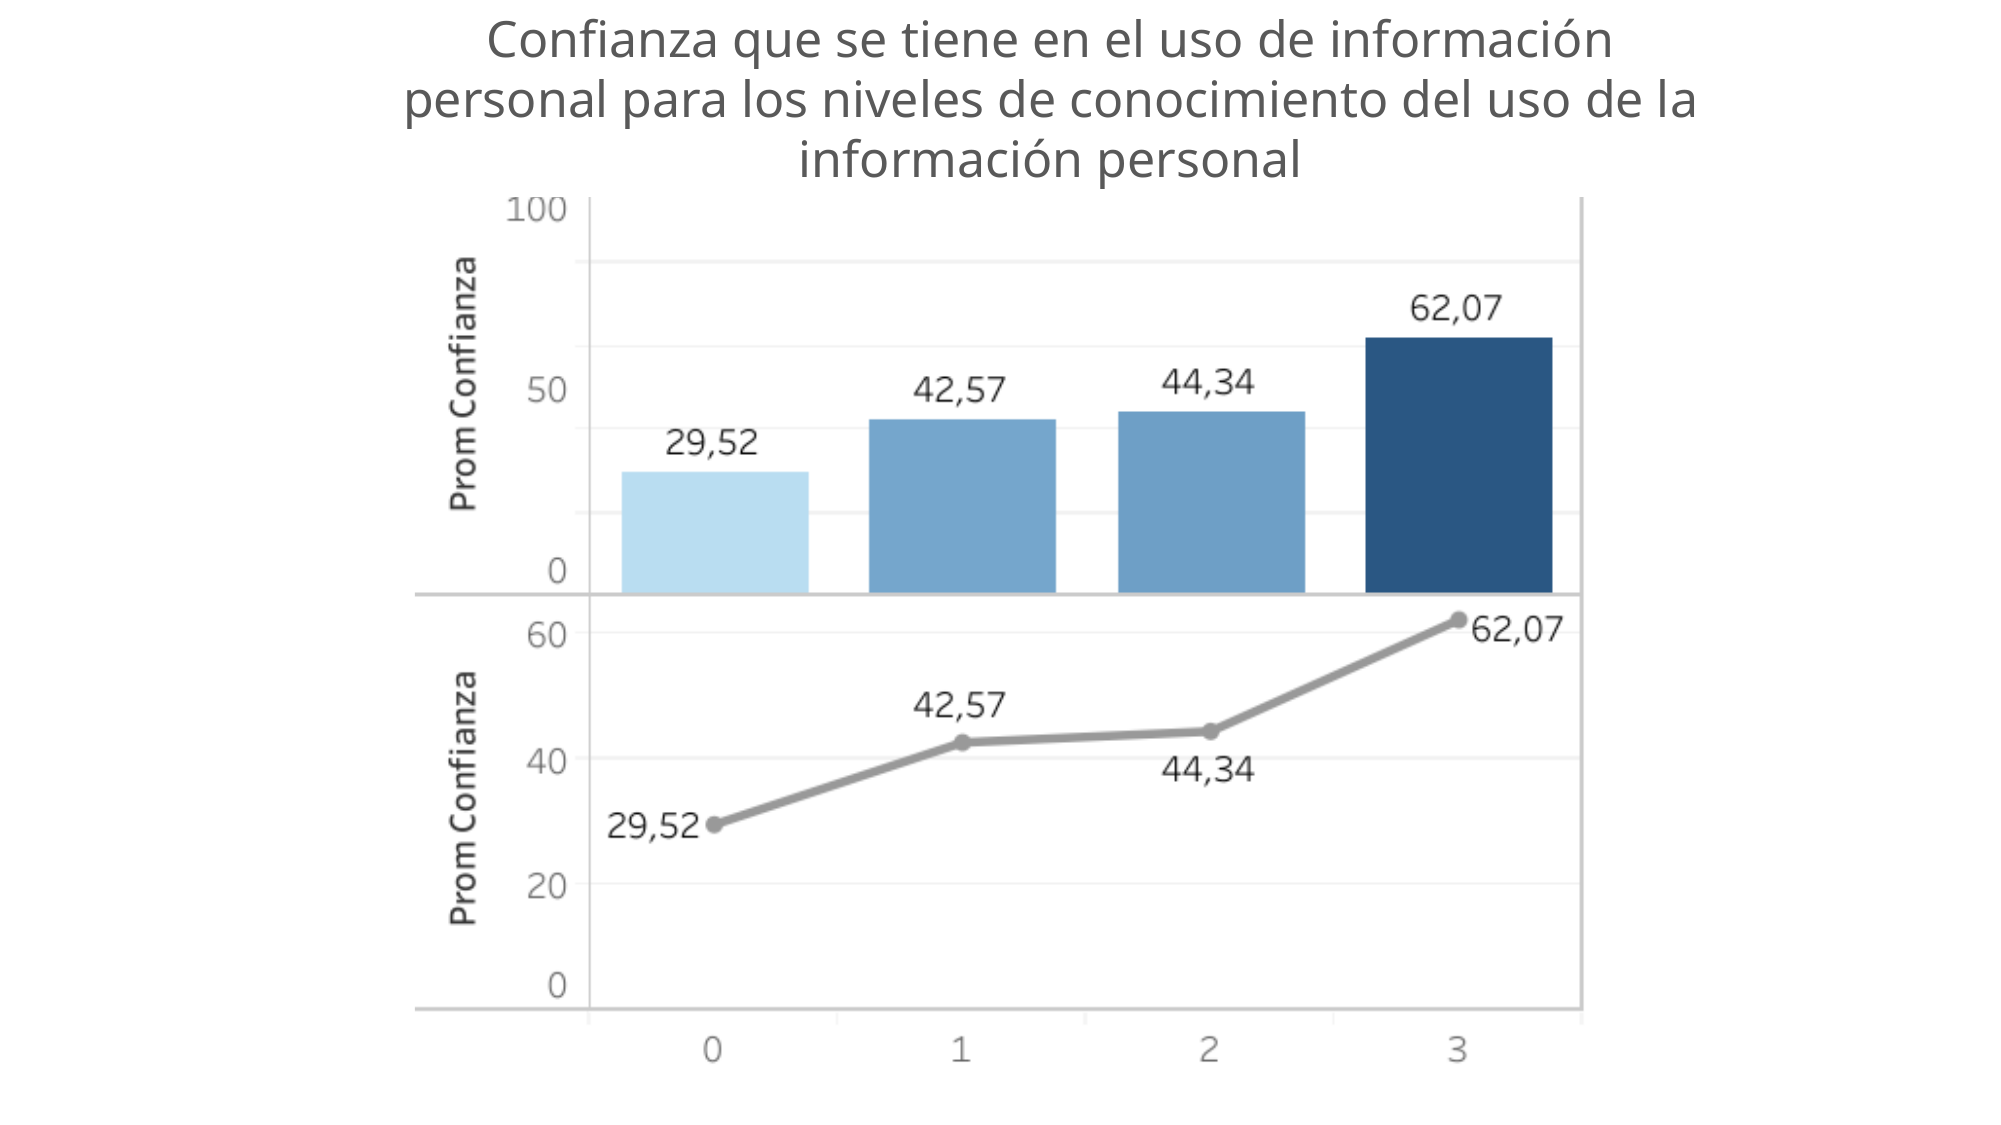

Confianza que se tiene en el uso de información personal para los niveles de conocimiento del uso de la información personal